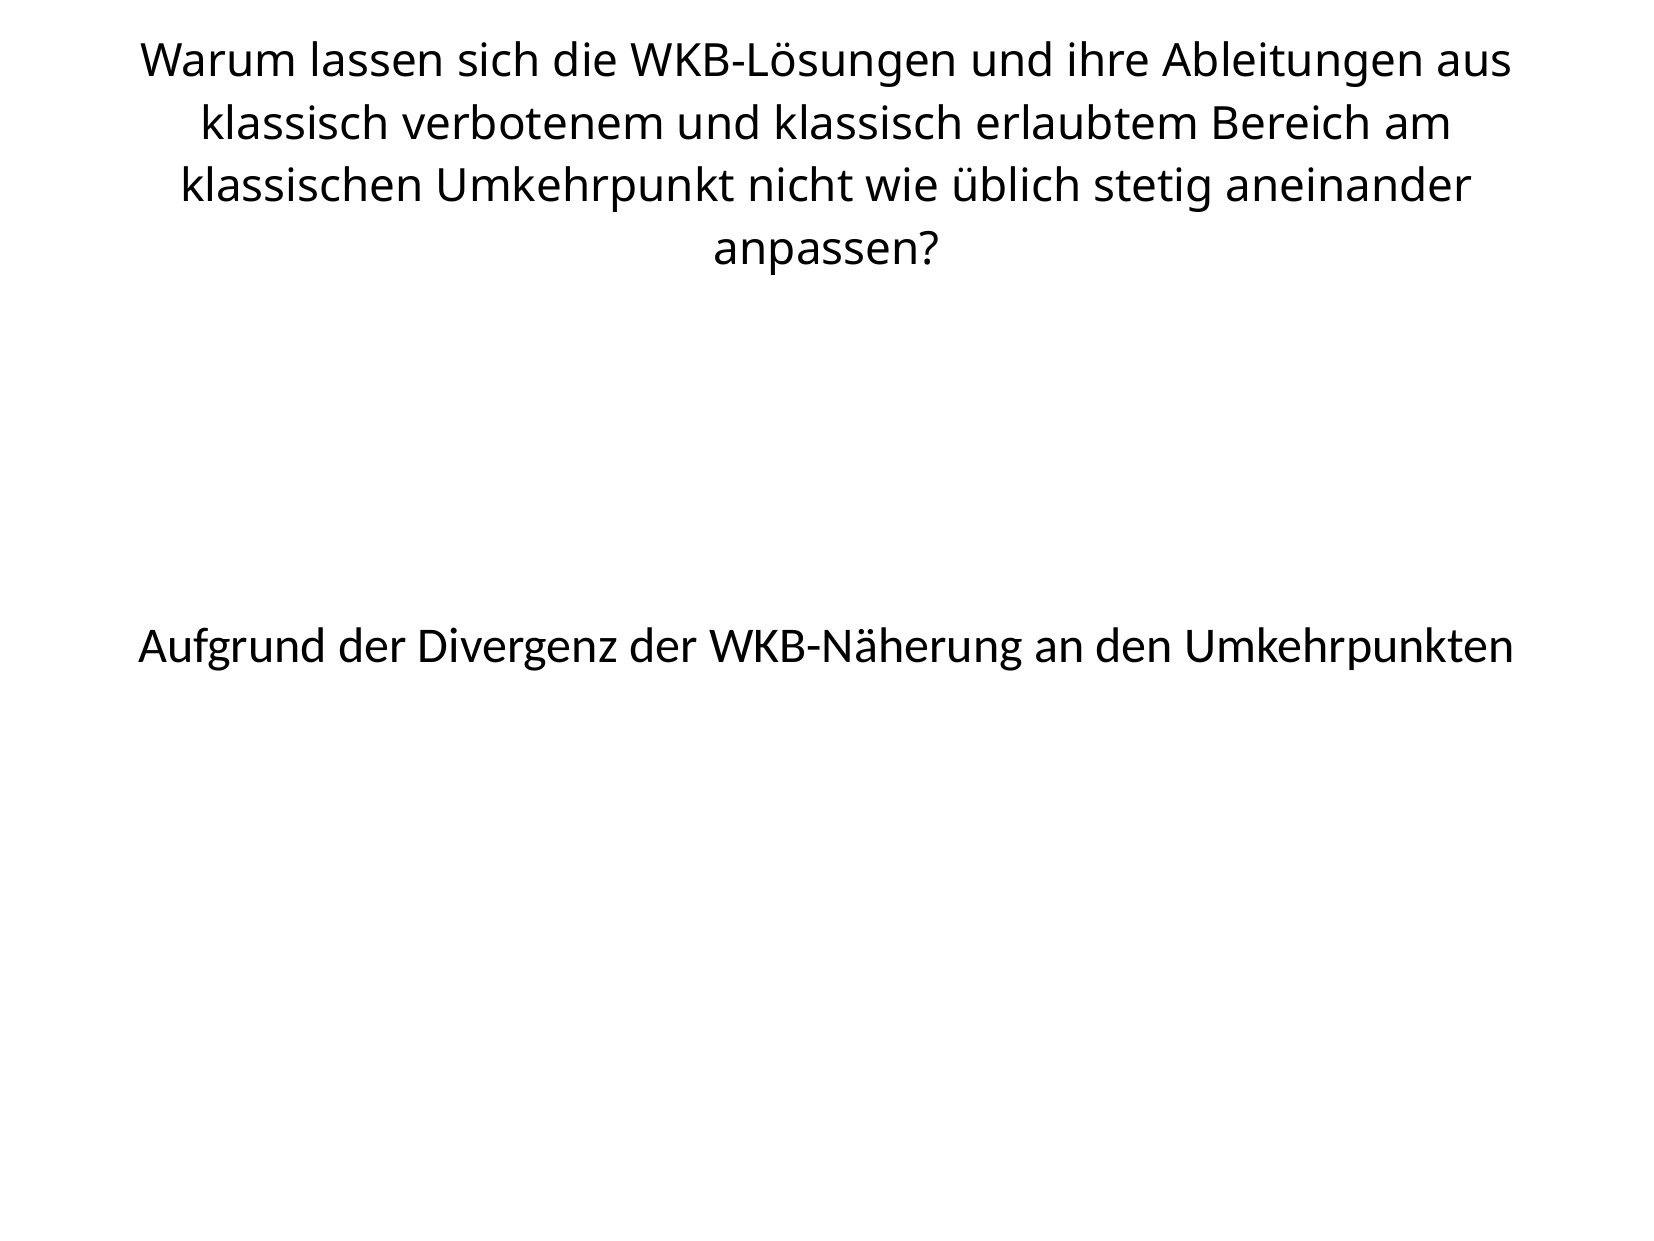

# Warum lassen sich die WKB-Lösungen und ihre Ableitungen aus klassisch verbotenem und klassisch erlaubtem Bereich am klassischen Umkehrpunkt nicht wie üblich stetig aneinander anpassen?
Aufgrund der Divergenz der WKB-Näherung an den Umkehrpunkten